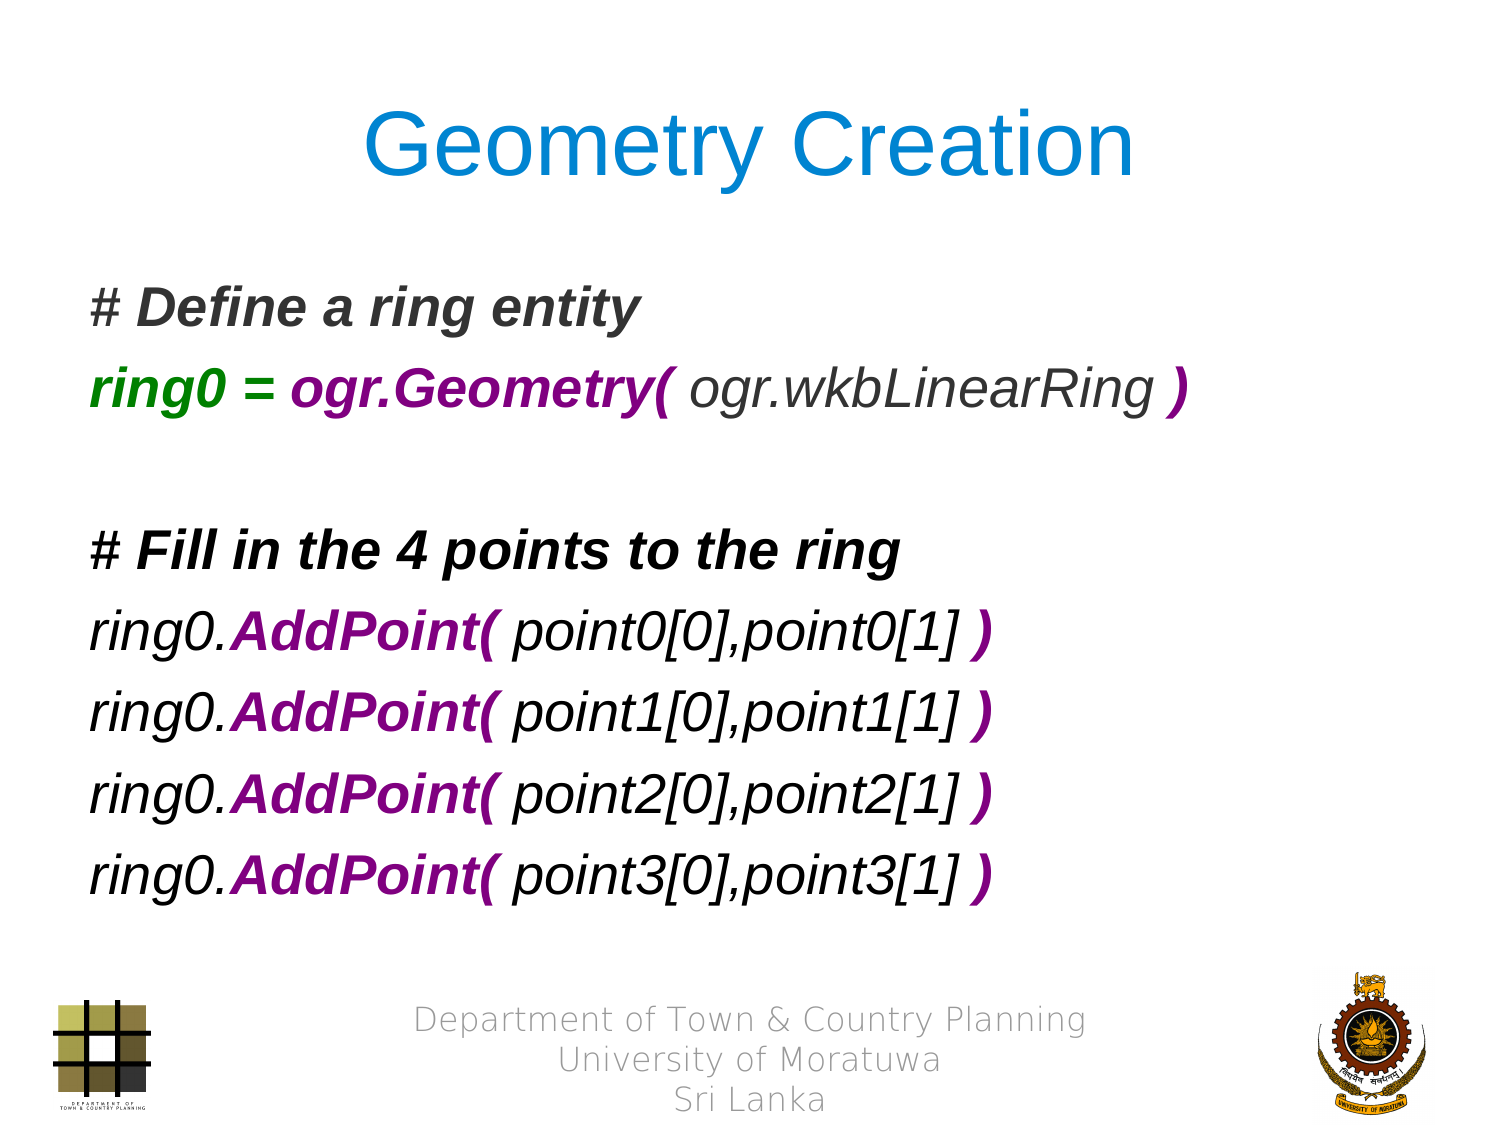

# Geometry Creation
# Define a ring entity
ring0 = ogr.Geometry( ogr.wkbLinearRing )
# Fill in the 4 points to the ring
ring0.AddPoint( point0[0],point0[1] )
ring0.AddPoint( point1[0],point1[1] )
ring0.AddPoint( point2[0],point2[1] )
ring0.AddPoint( point3[0],point3[1] )